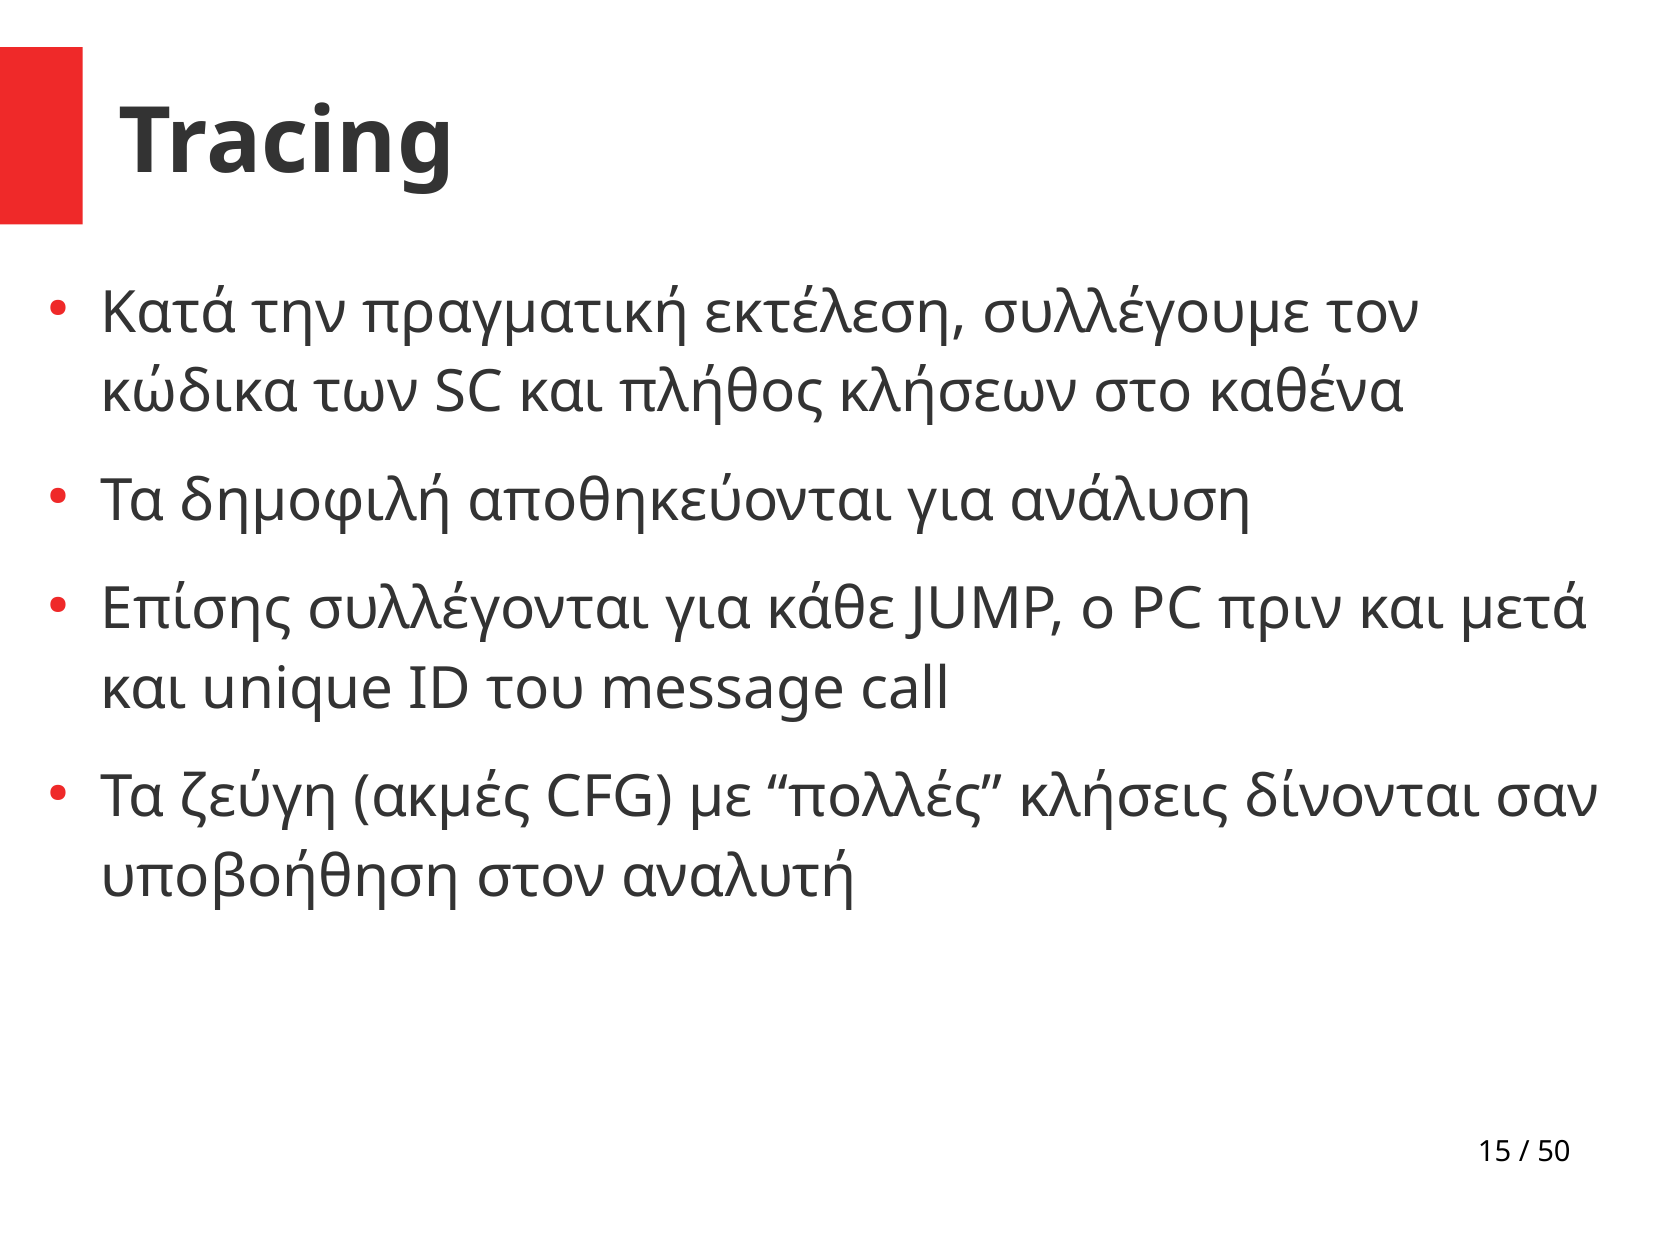

# Tracing
Κατά την πραγματική εκτέλεση, συλλέγουμε τον κώδικα των SC και πλήθος κλήσεων στο καθένα
Τα δημοφιλή αποθηκεύονται για ανάλυση
Επίσης συλλέγονται για κάθε JUMP, ο PC πριν και μετά και unique ID του message call
Τα ζεύγη (ακμές CFG) με “πολλές” κλήσεις δίνονται σαν υποβοήθηση στον αναλυτή
15